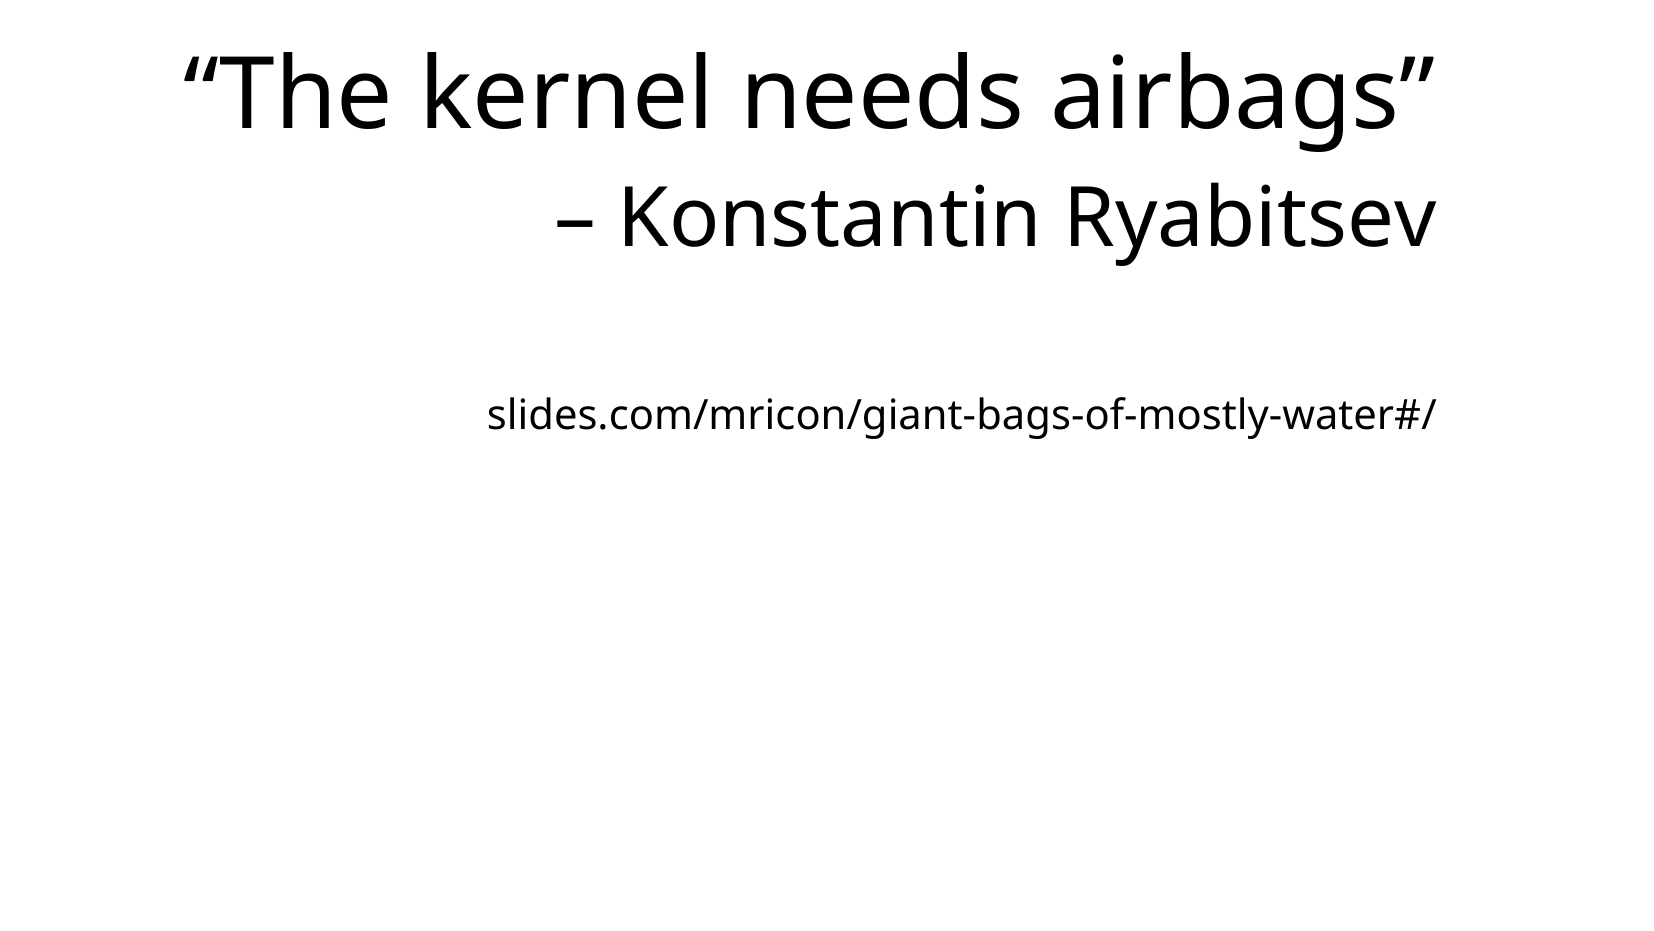

“The kernel needs airbags”
– Konstantin Ryabitsev
slides.com/mricon/giant-bags-of-mostly-water#/